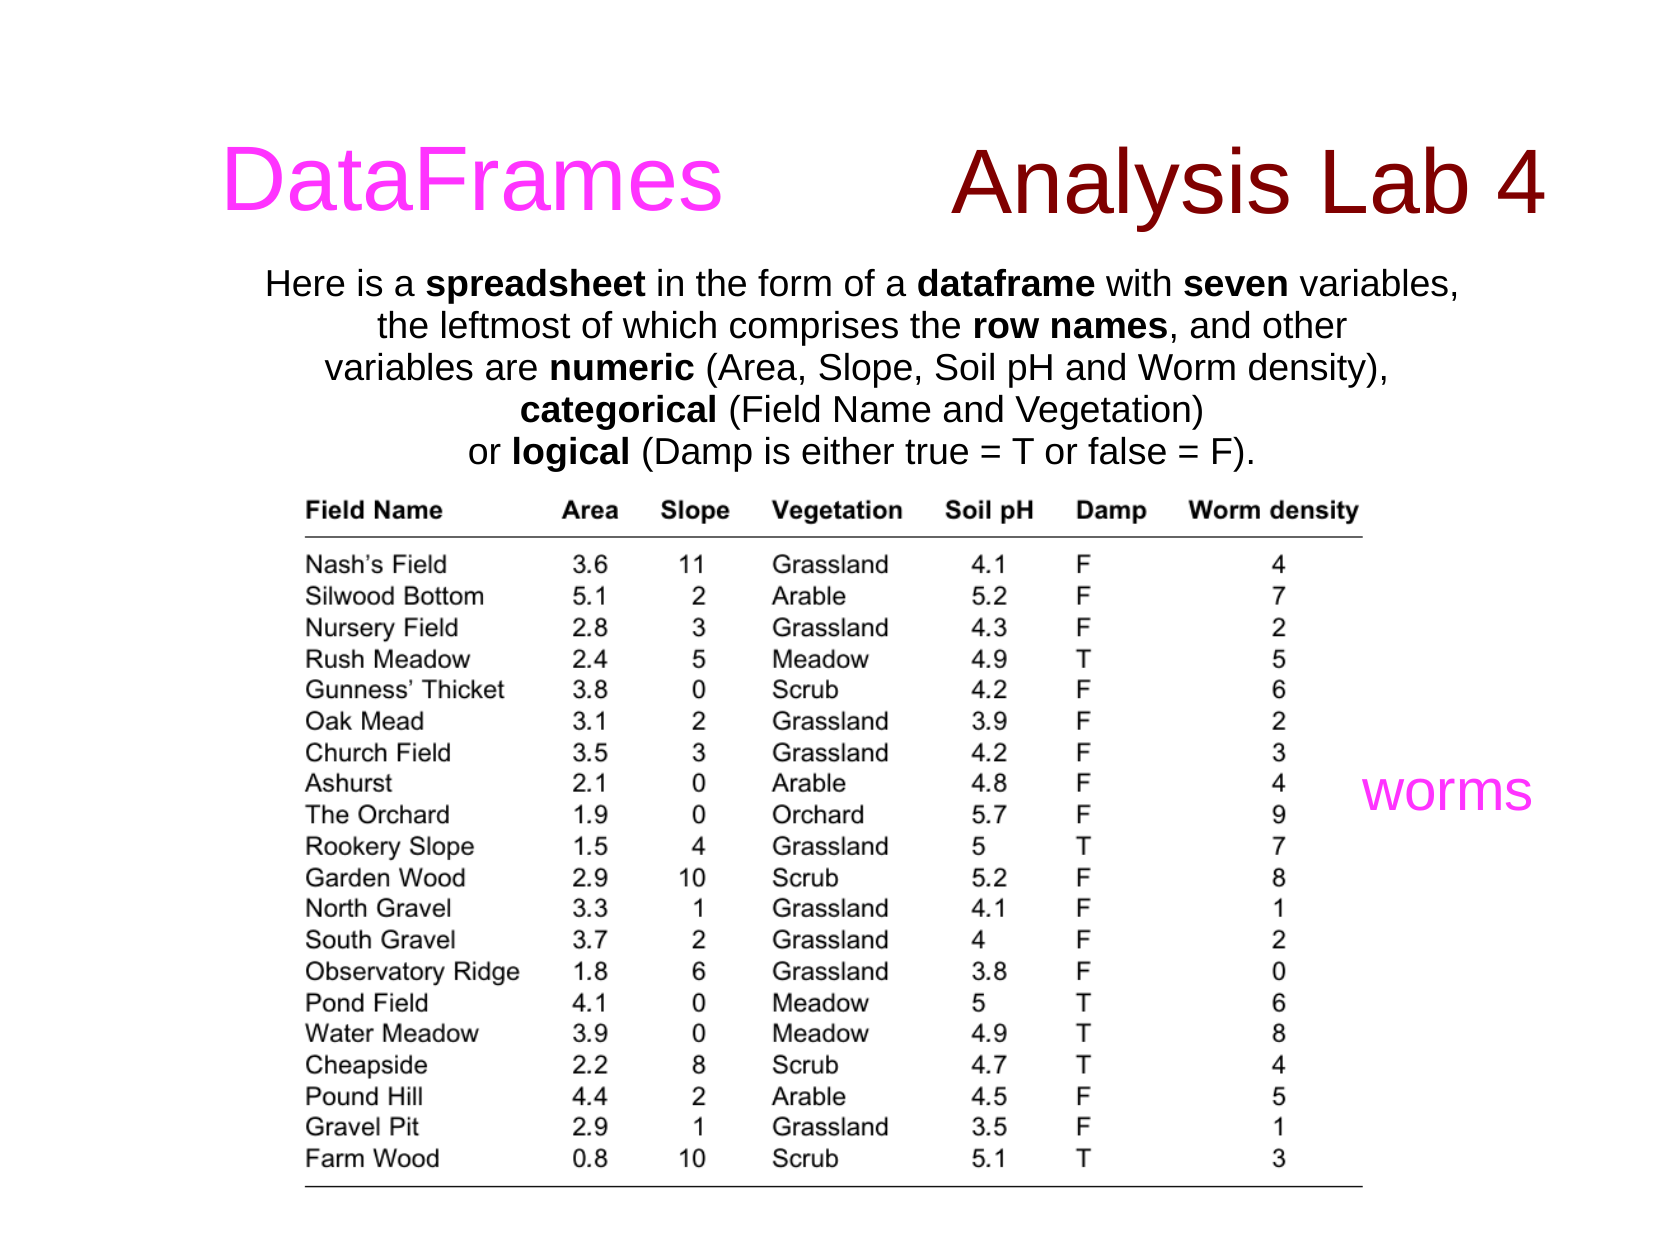

# Analysis Lab 4
DataFrames
 Here is a spreadsheet in the form of a dataframe with seven variables,
the leftmost of which comprises the row names, and other
variables are numeric (Area, Slope, Soil pH and Worm density),
categorical (Field Name and Vegetation)
or logical (Damp is either true = T or false = F).
worms